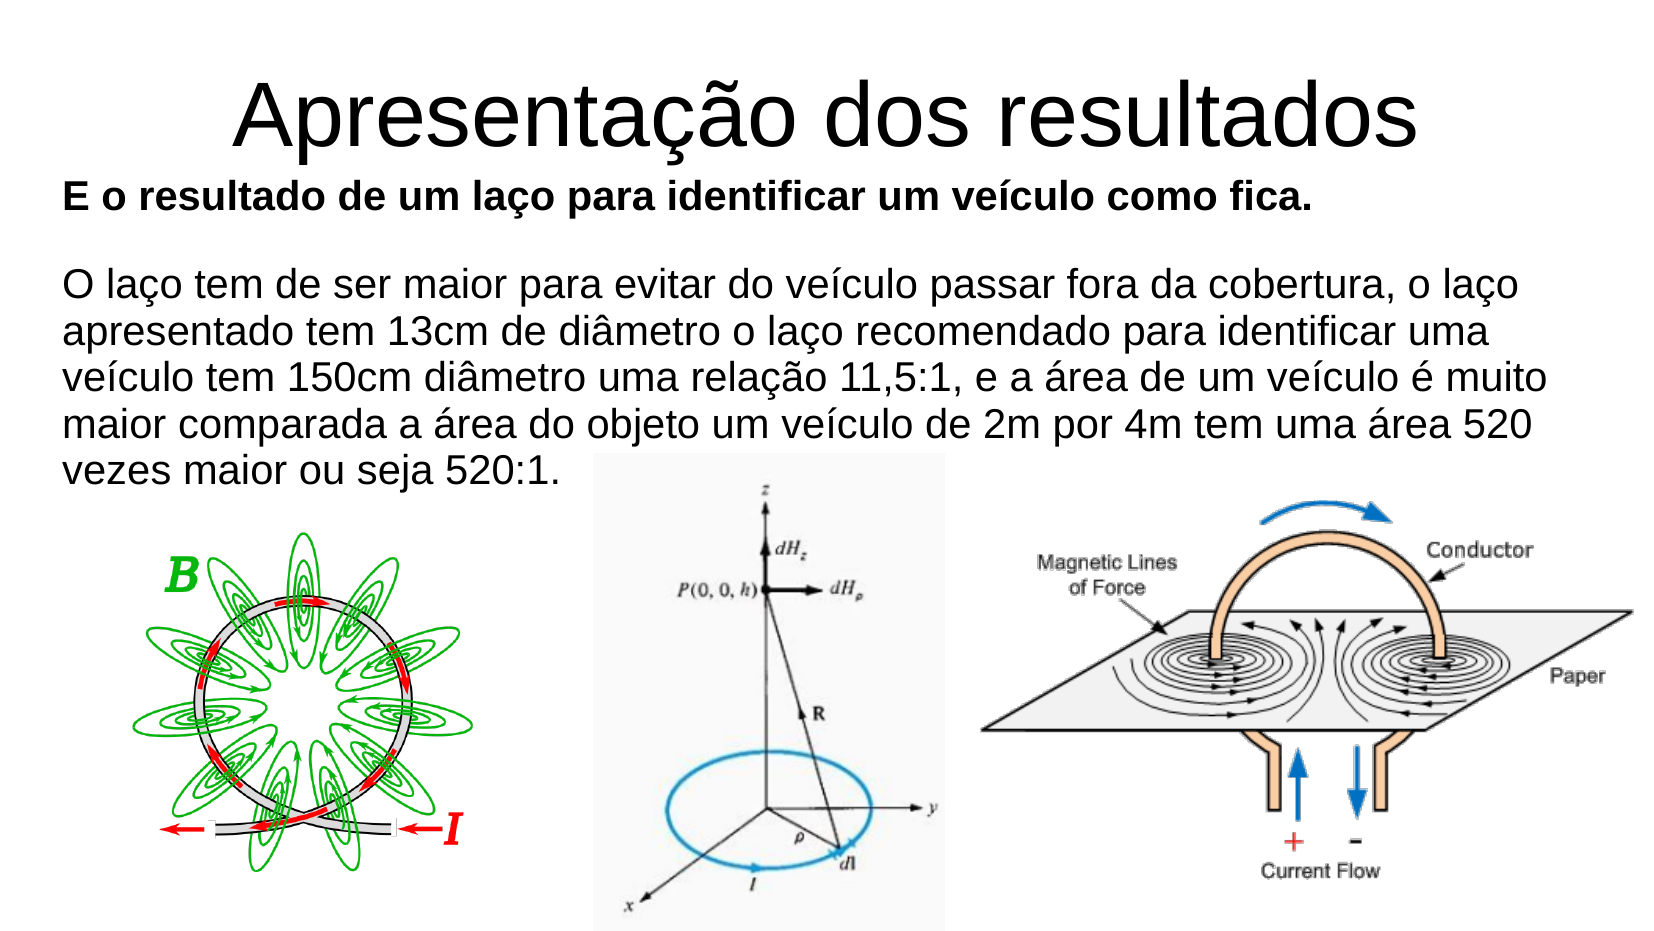

# Apresentação dos resultados
E o resultado de um laço para identificar um veículo como fica.
O laço tem de ser maior para evitar do veículo passar fora da cobertura, o laço apresentado tem 13cm de diâmetro o laço recomendado para identificar uma veículo tem 150cm diâmetro uma relação 11,5:1, e a área de um veículo é muito maior comparada a área do objeto um veículo de 2m por 4m tem uma área 520 vezes maior ou seja 520:1.